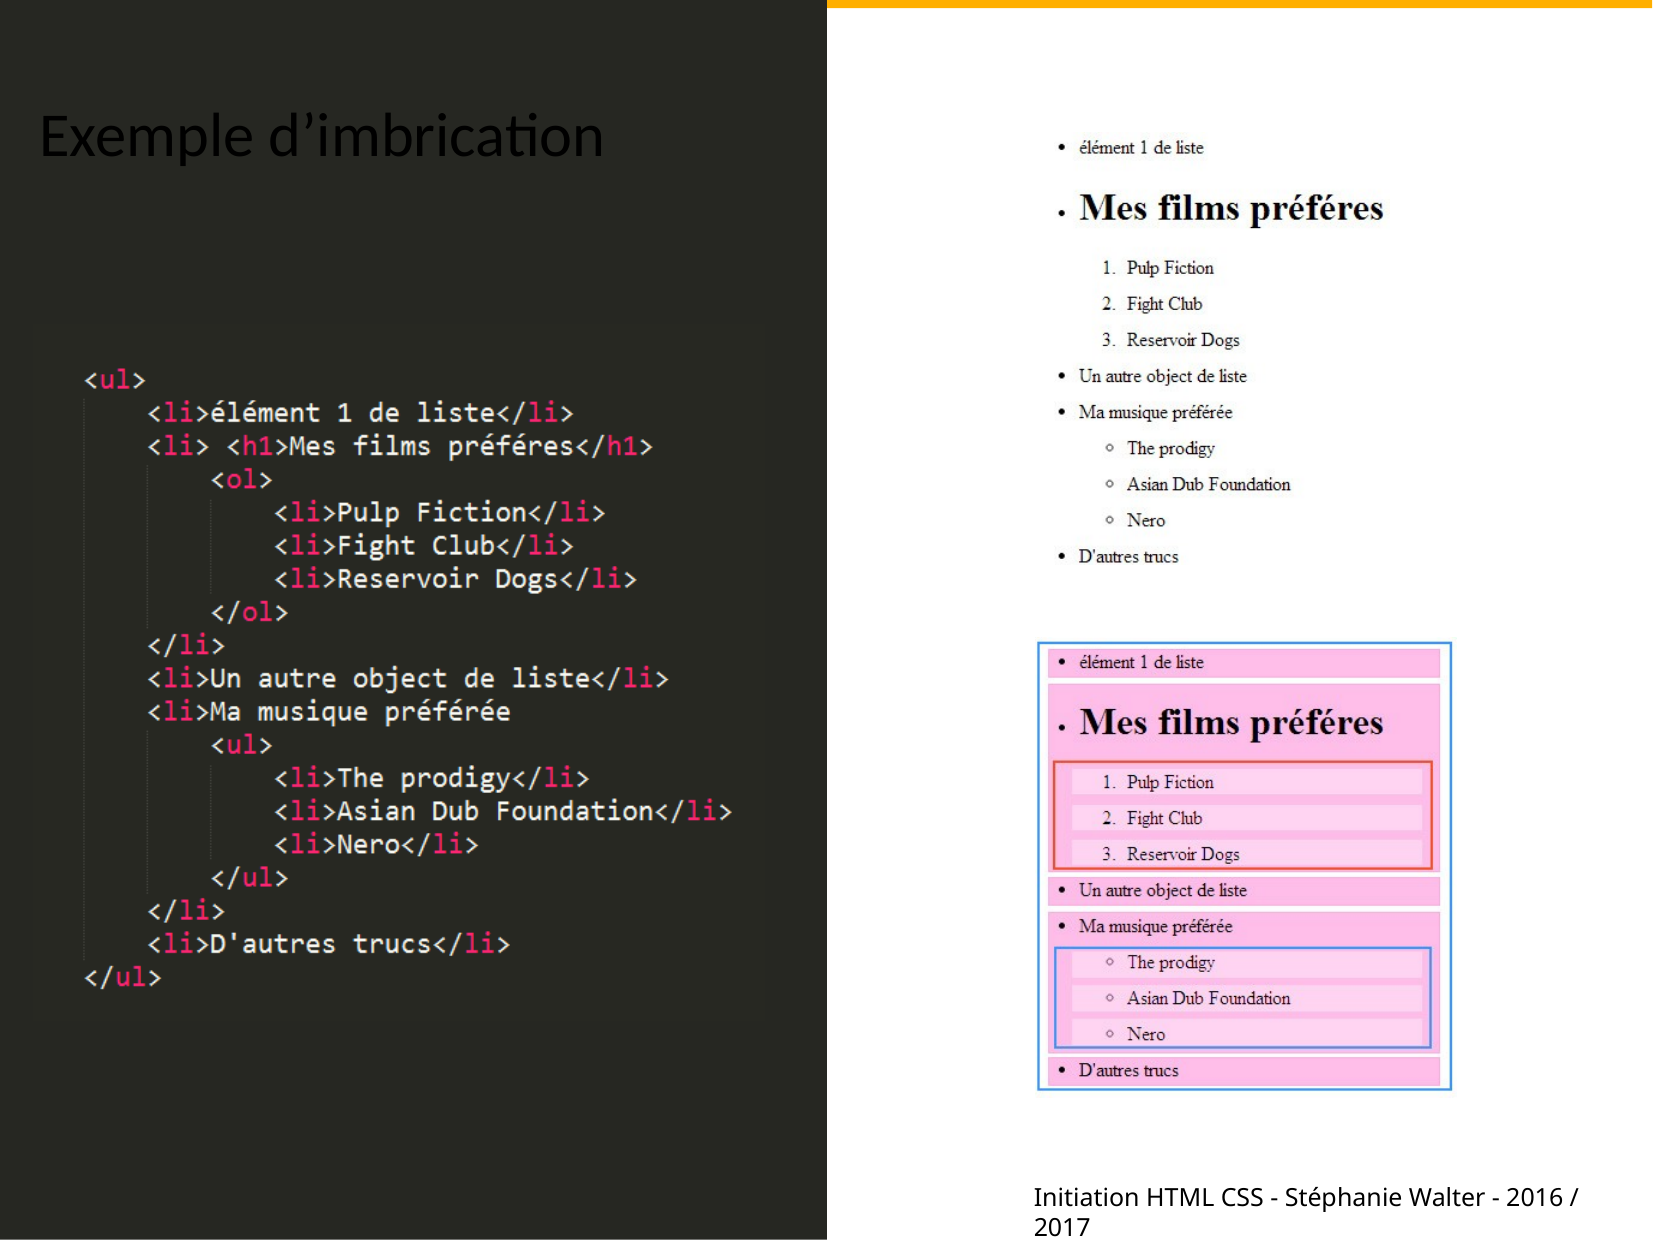

# Exemple d’imbrication
Initiation HTML CSS - Stéphanie Walter - 2016 / 2017